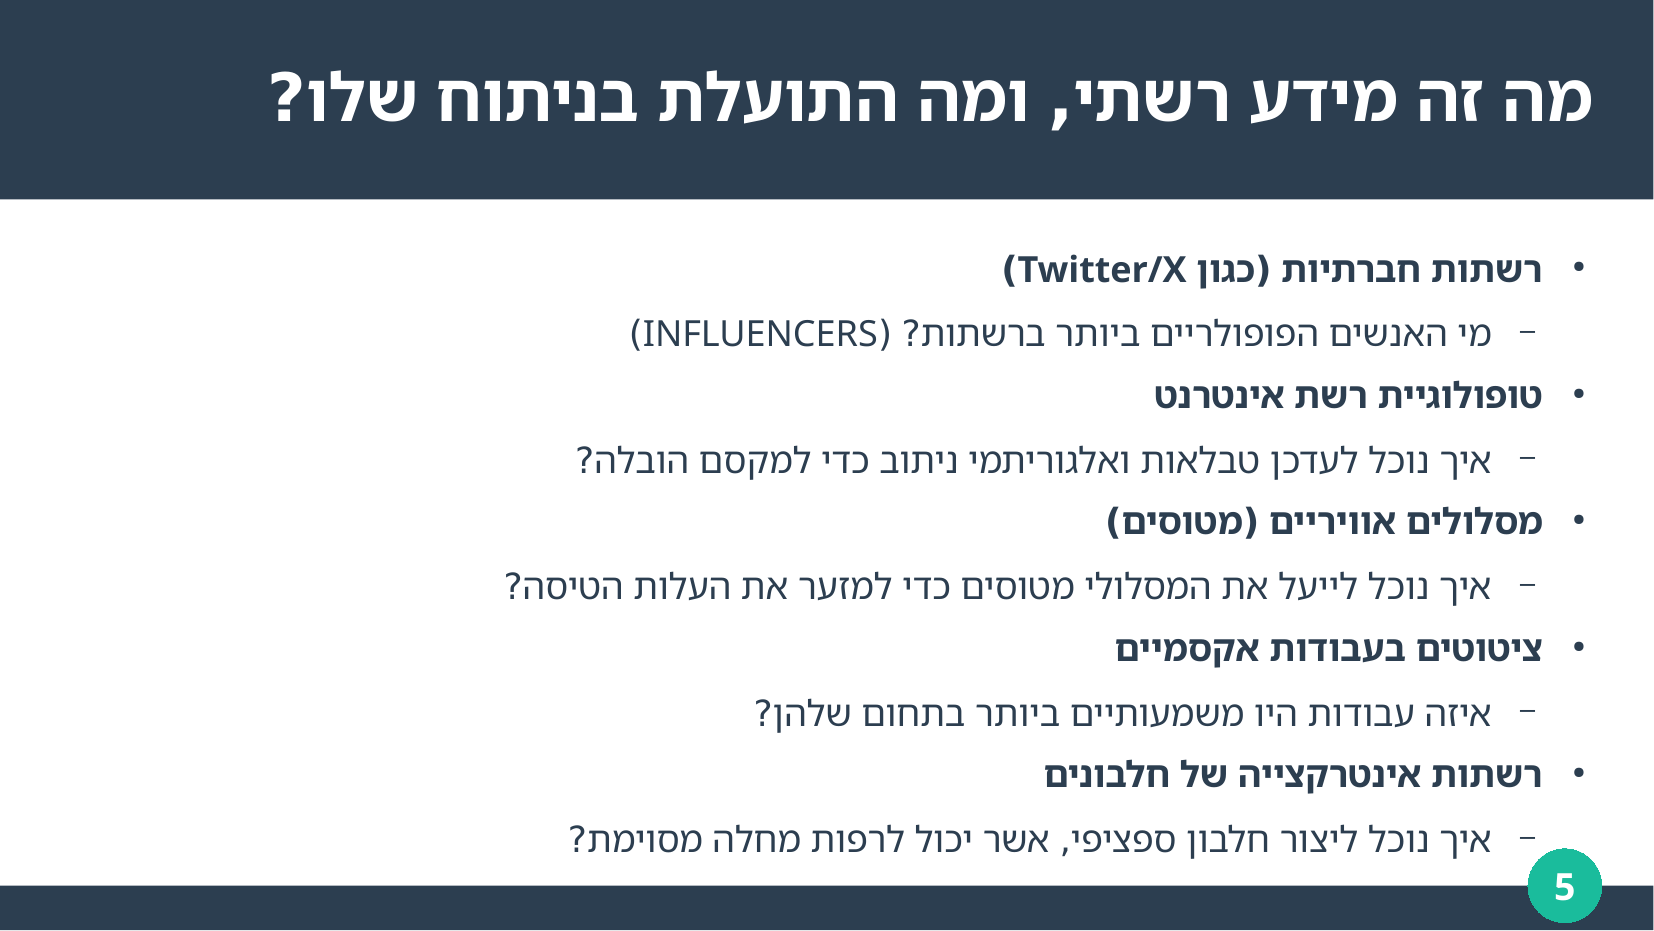

# מה זה מידע רשתי, ומה התועלת בניתוח שלו?
רשתות חברתיות (כגון Twitter/X)
מי האנשים הפופולריים ביותר ברשתות? (INFLUENCERS)
טופולוגיית רשת אינטרנט
איך נוכל לעדכן טבלאות ואלגוריתמי ניתוב כדי למקסם הובלה?
מסלולים אוויריים (מטוסים)
איך נוכל לייעל את המסלולי מטוסים כדי למזער את העלות הטיסה?
ציטוטים בעבודות אקסמיים
איזה עבודות היו משמעותיים ביותר בתחום שלהן?
רשתות אינטרקצייה של חלבונים
איך נוכל ליצור חלבון ספציפי, אשר יכול לרפות מחלה מסוימת?
5